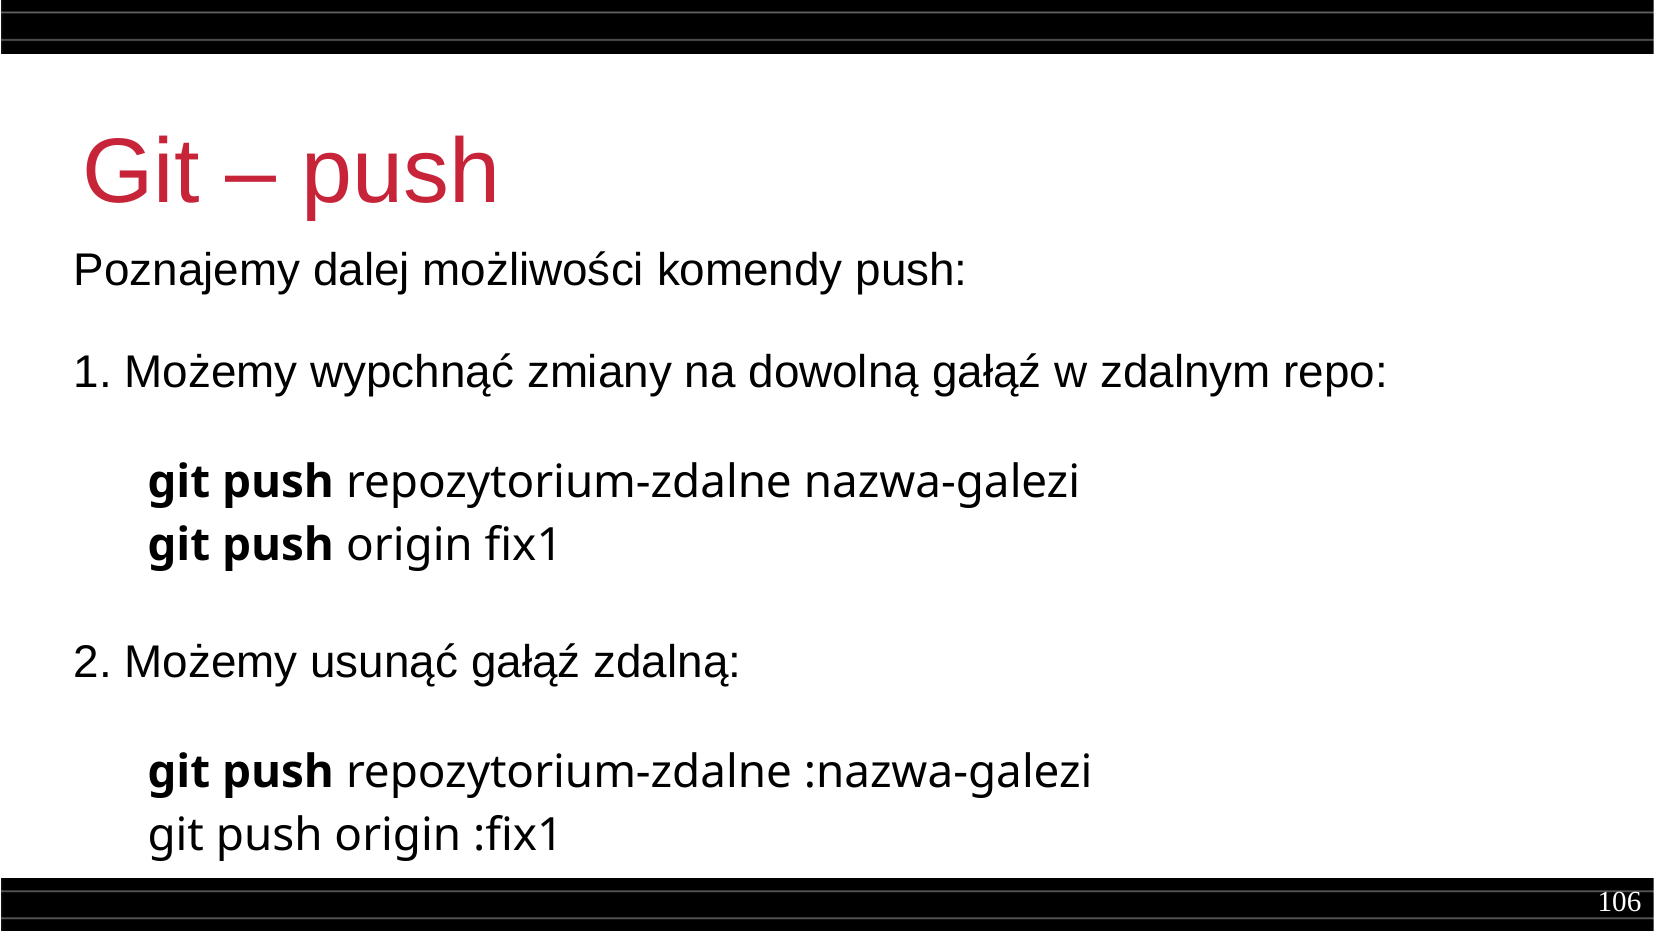

# Git – push
Poznajemy dalej możliwości komendy push:
1. Możemy wypchnąć zmiany na dowolną gałąź w zdalnym repo:
	git push repozytorium-zdalne nazwa-galezi
	git push origin fix1
2. Możemy usunąć gałąź zdalną:
	git push repozytorium-zdalne :nazwa-galezi
	git push origin :fix1